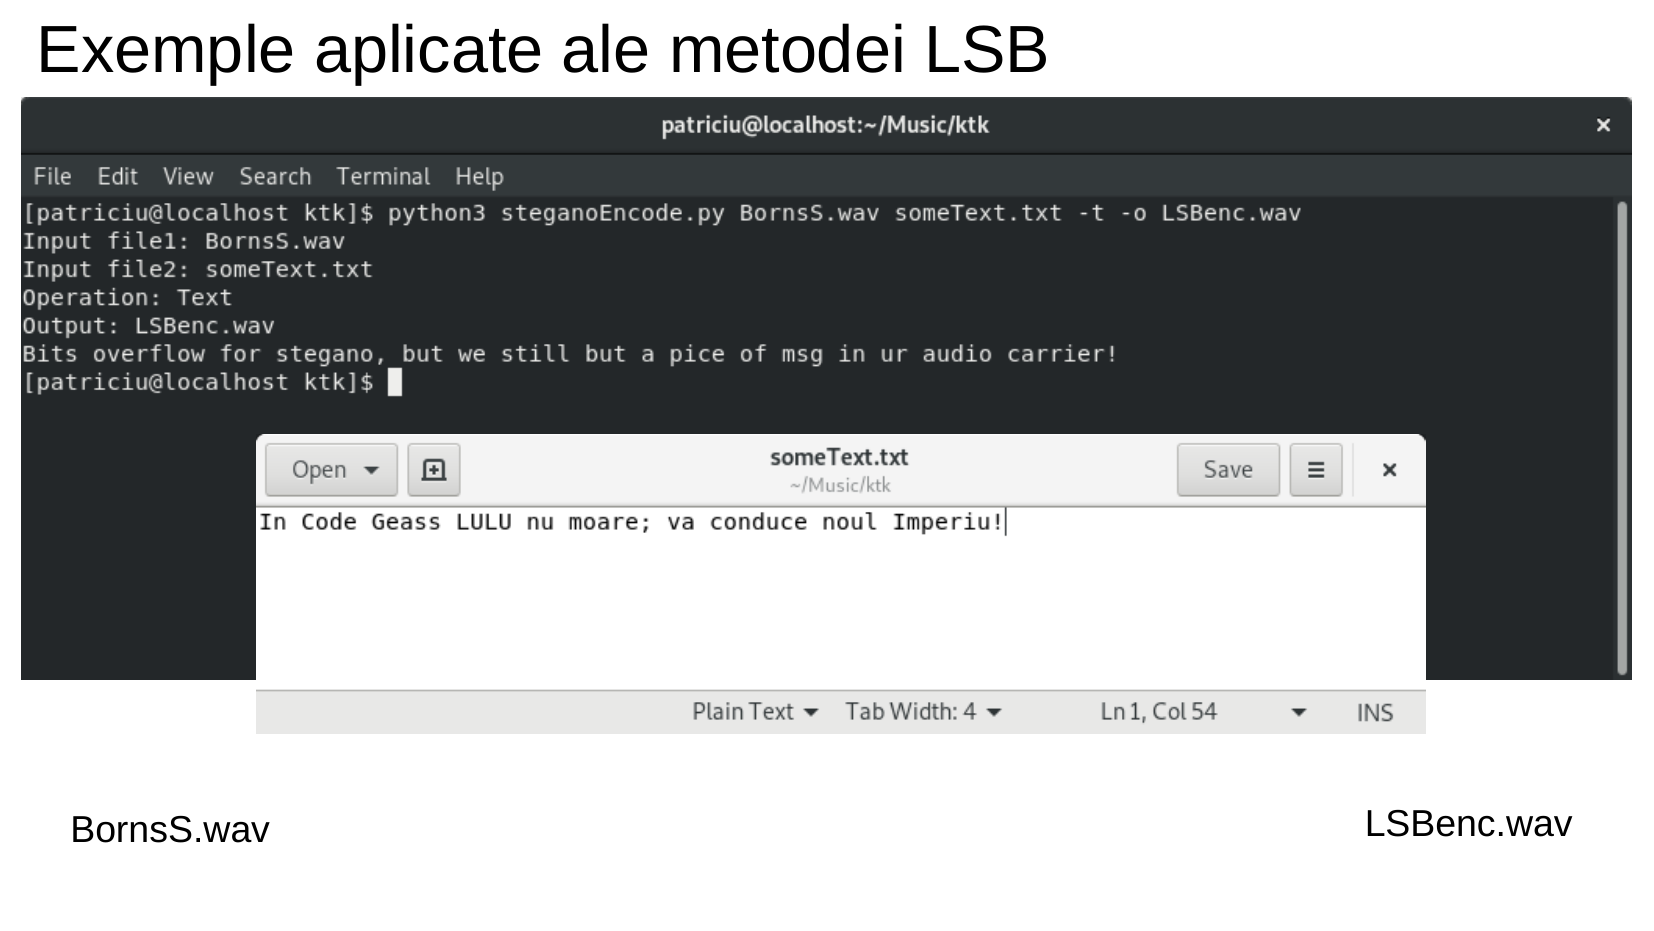

# Exemple aplicate ale metodei LSB
LSBenc.wav
BornsS.wav